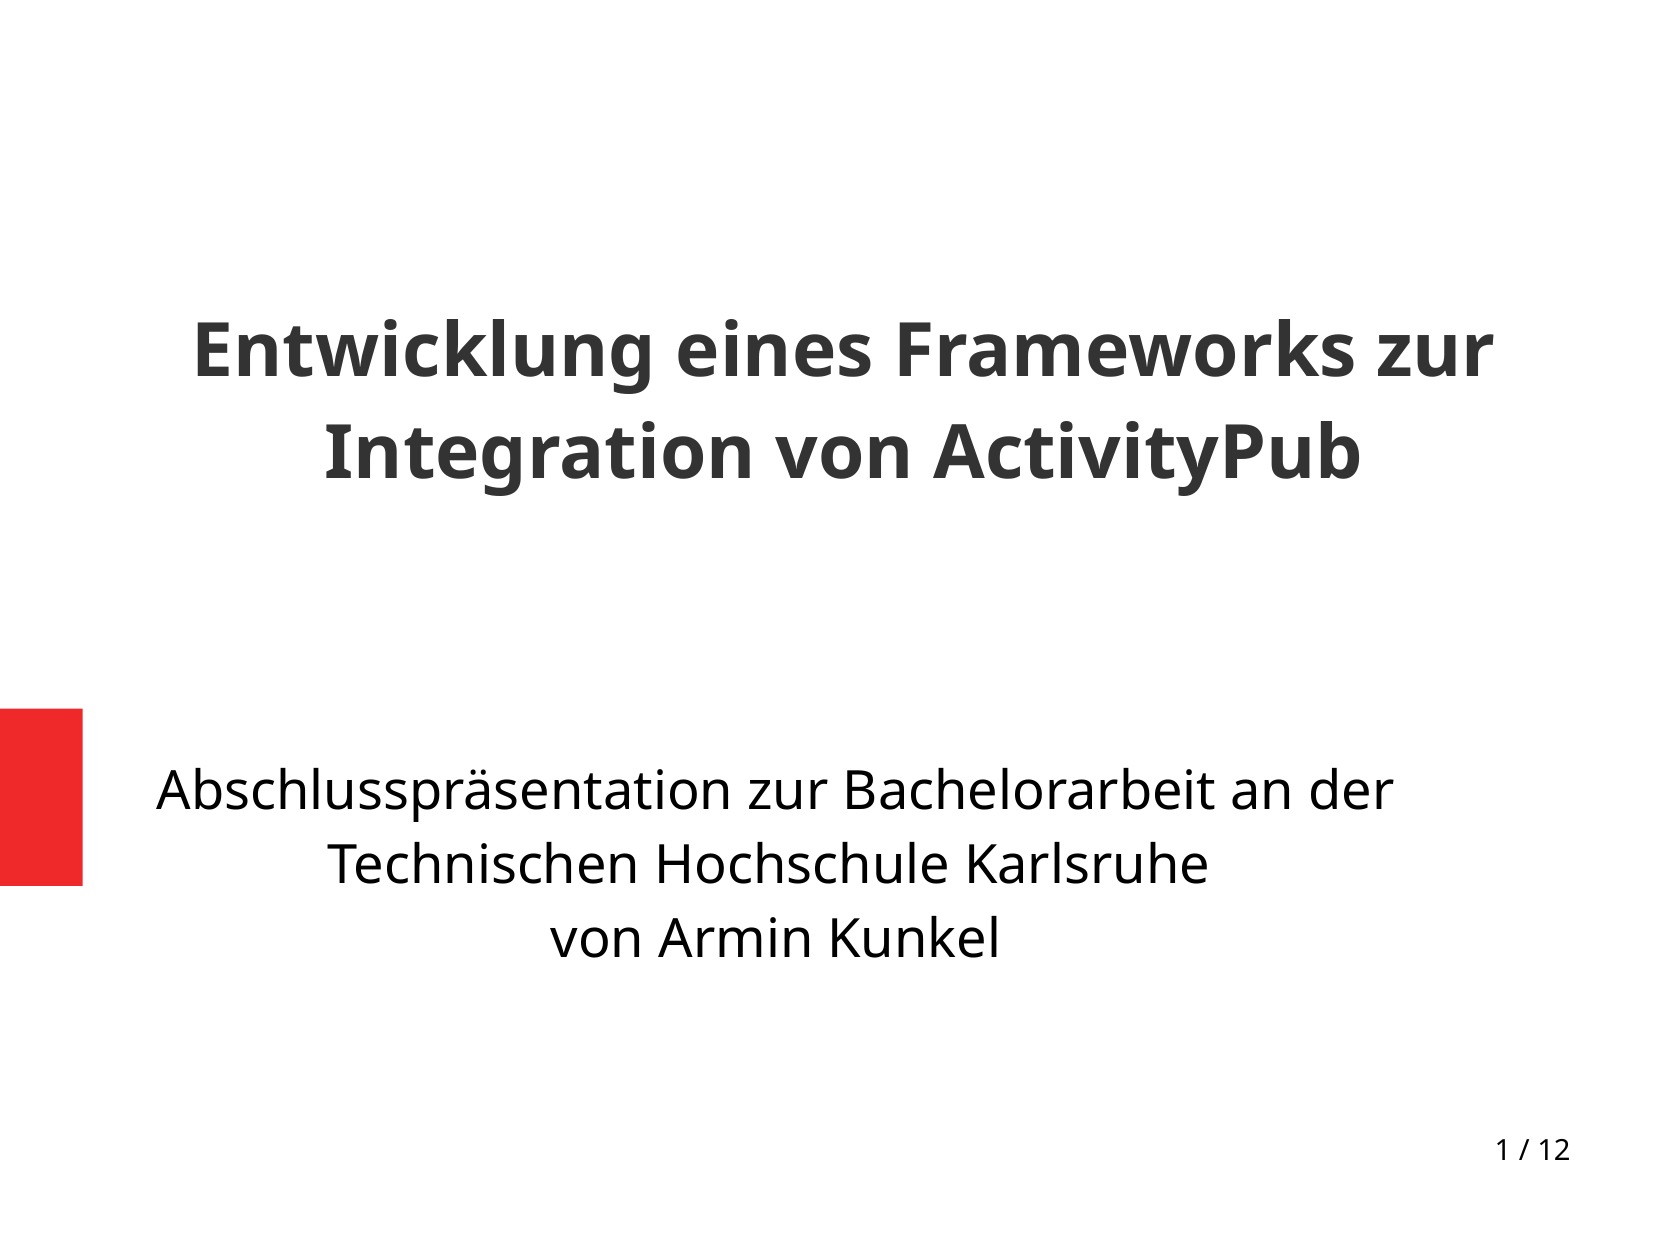

# Entwicklung eines Frameworks zur Integration von ActivityPub
Abschlusspräsentation zur Bachelorarbeit an der Technischen Hochschule Karlsruhe
von Armin Kunkel
1